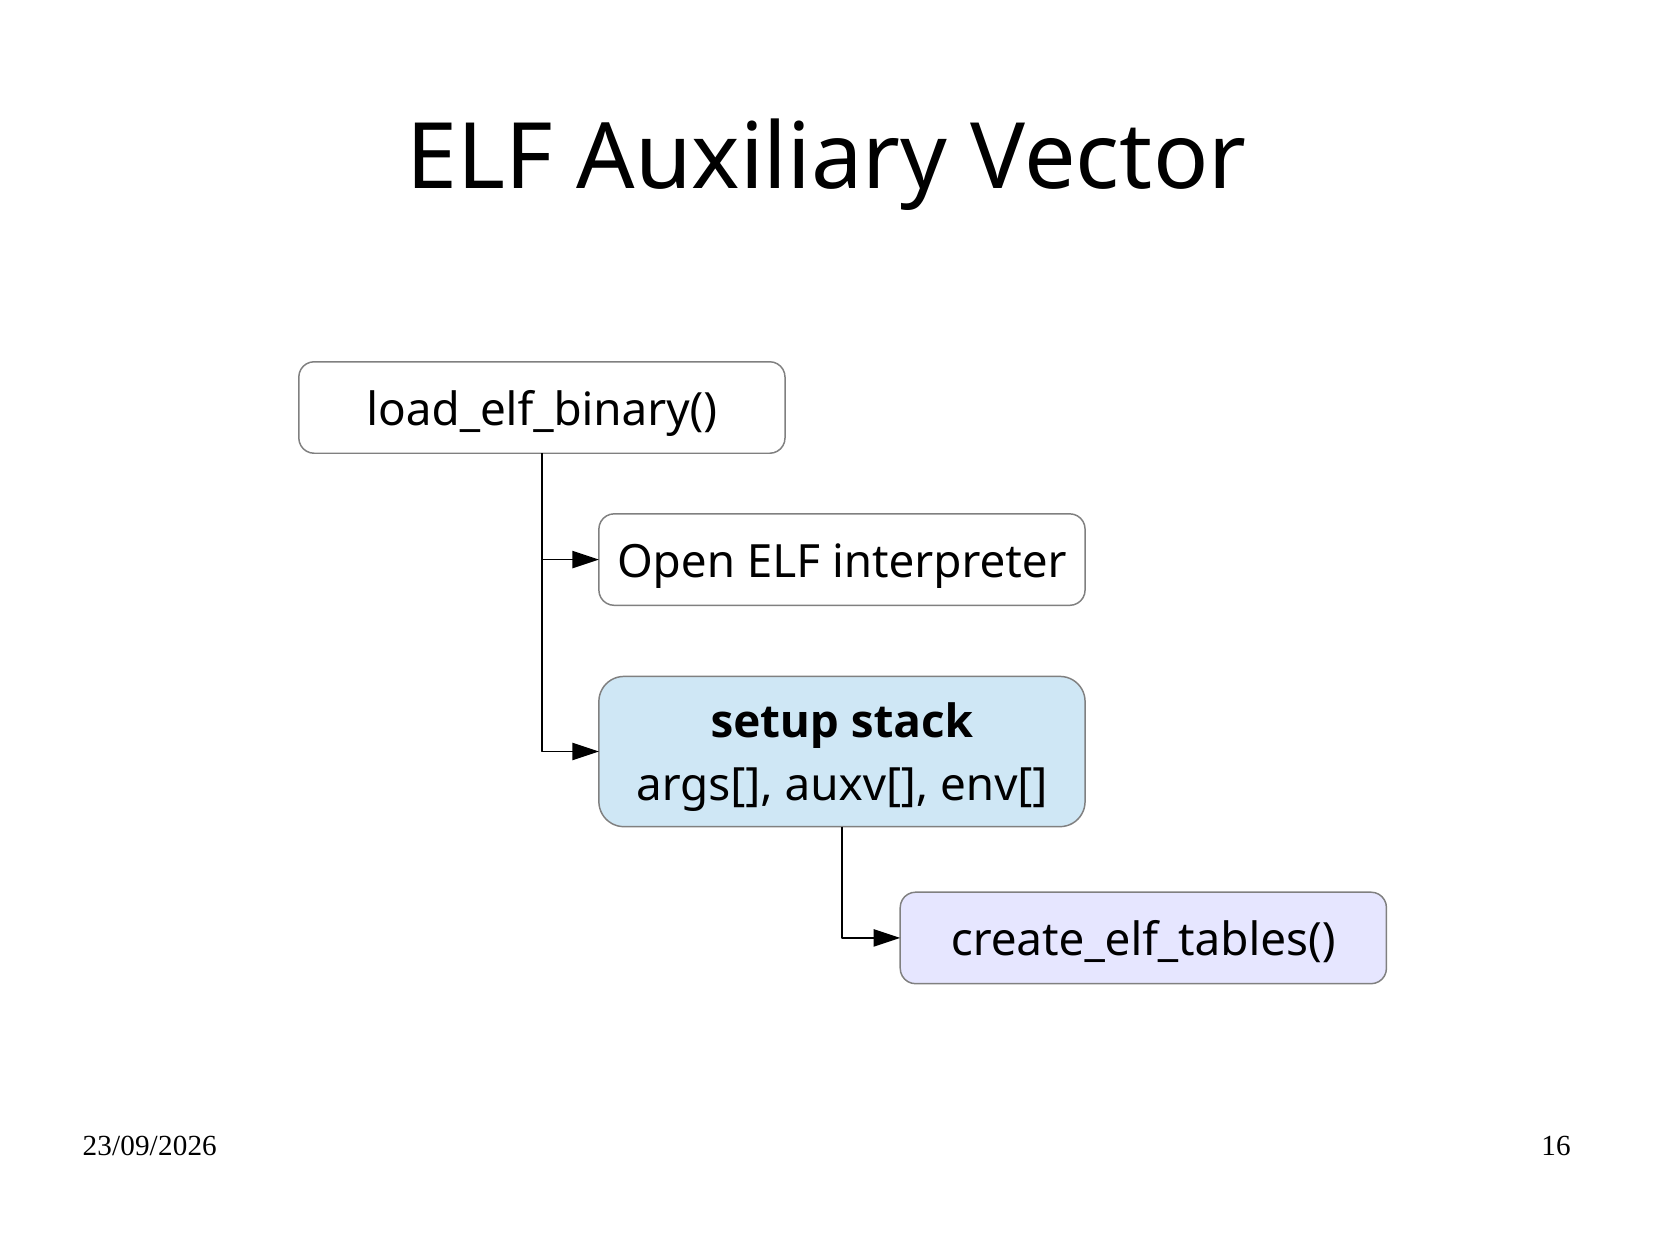

# ELF Auxiliary Vector
load_elf_binary()
Open ELF interpreter
setup stack
args[], auxv[], env[]
create_elf_tables()
16